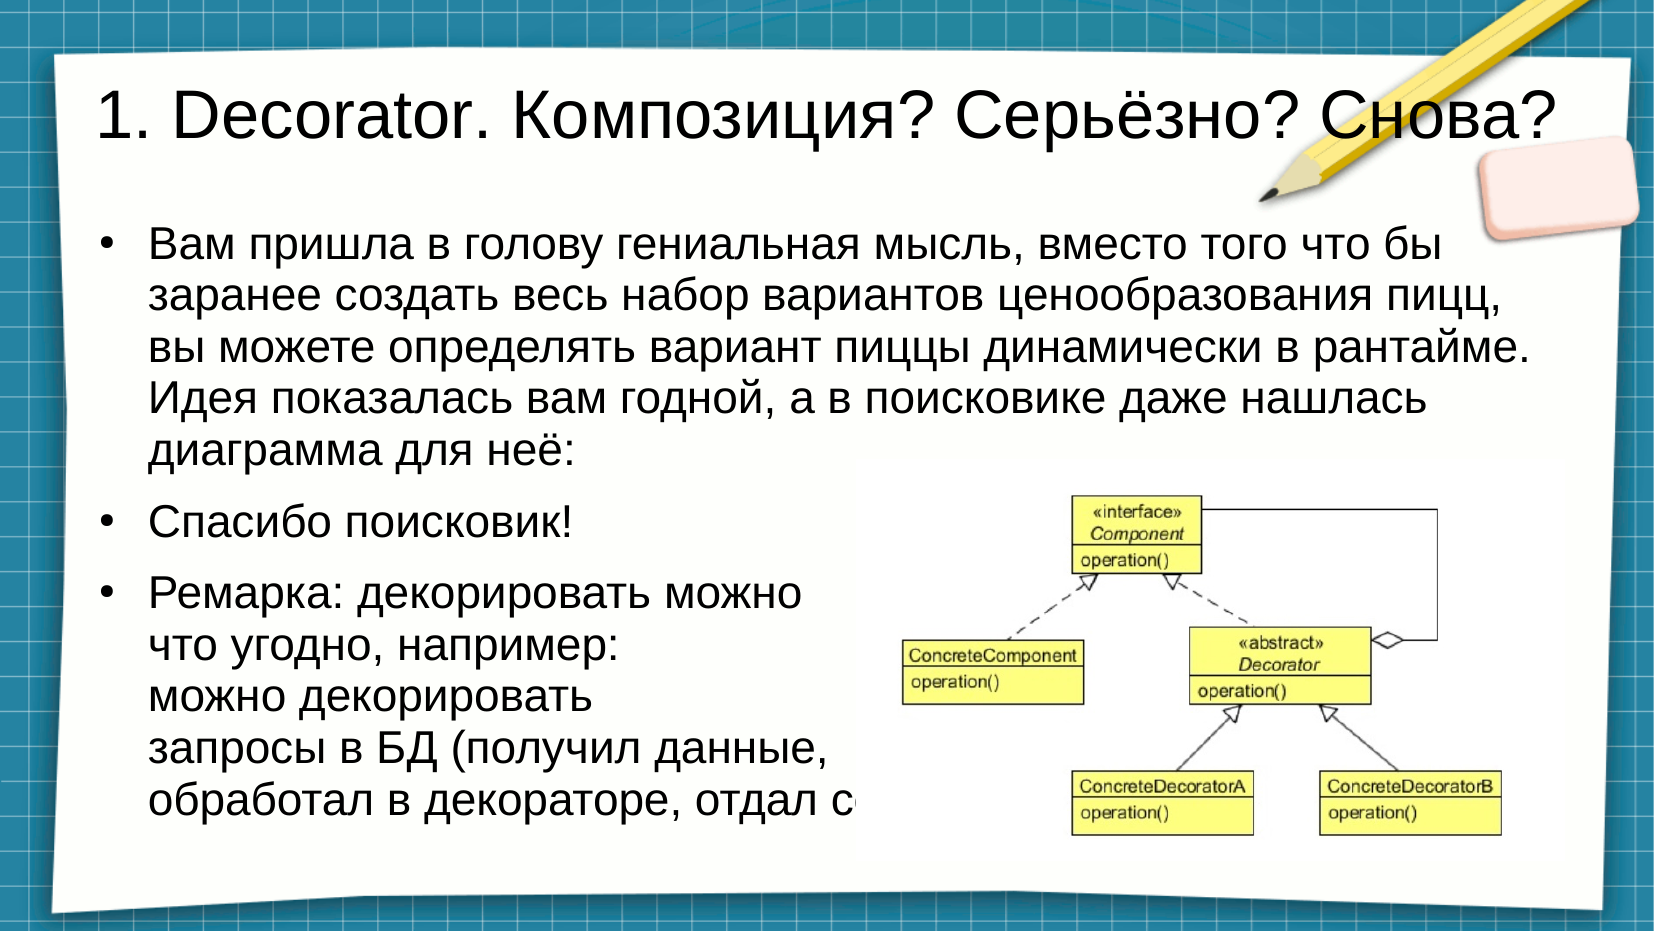

# 1. Decorator. Композиция? Серьёзно? Снова?
Вам пришла в голову гениальная мысль, вместо того что бы заранее создать весь набор вариантов ценообразования пицц, вы можете определять вариант пиццы динамически в рантайме. Идея показалась вам годной, а в поисковике даже нашлась диаграмма для неё:
Спасибо поисковик!
Ремарка: декорировать можно
что угодно, например:
можно декорировать
запросы в БД (получил данные,
обработал в декораторе, отдал сервису)